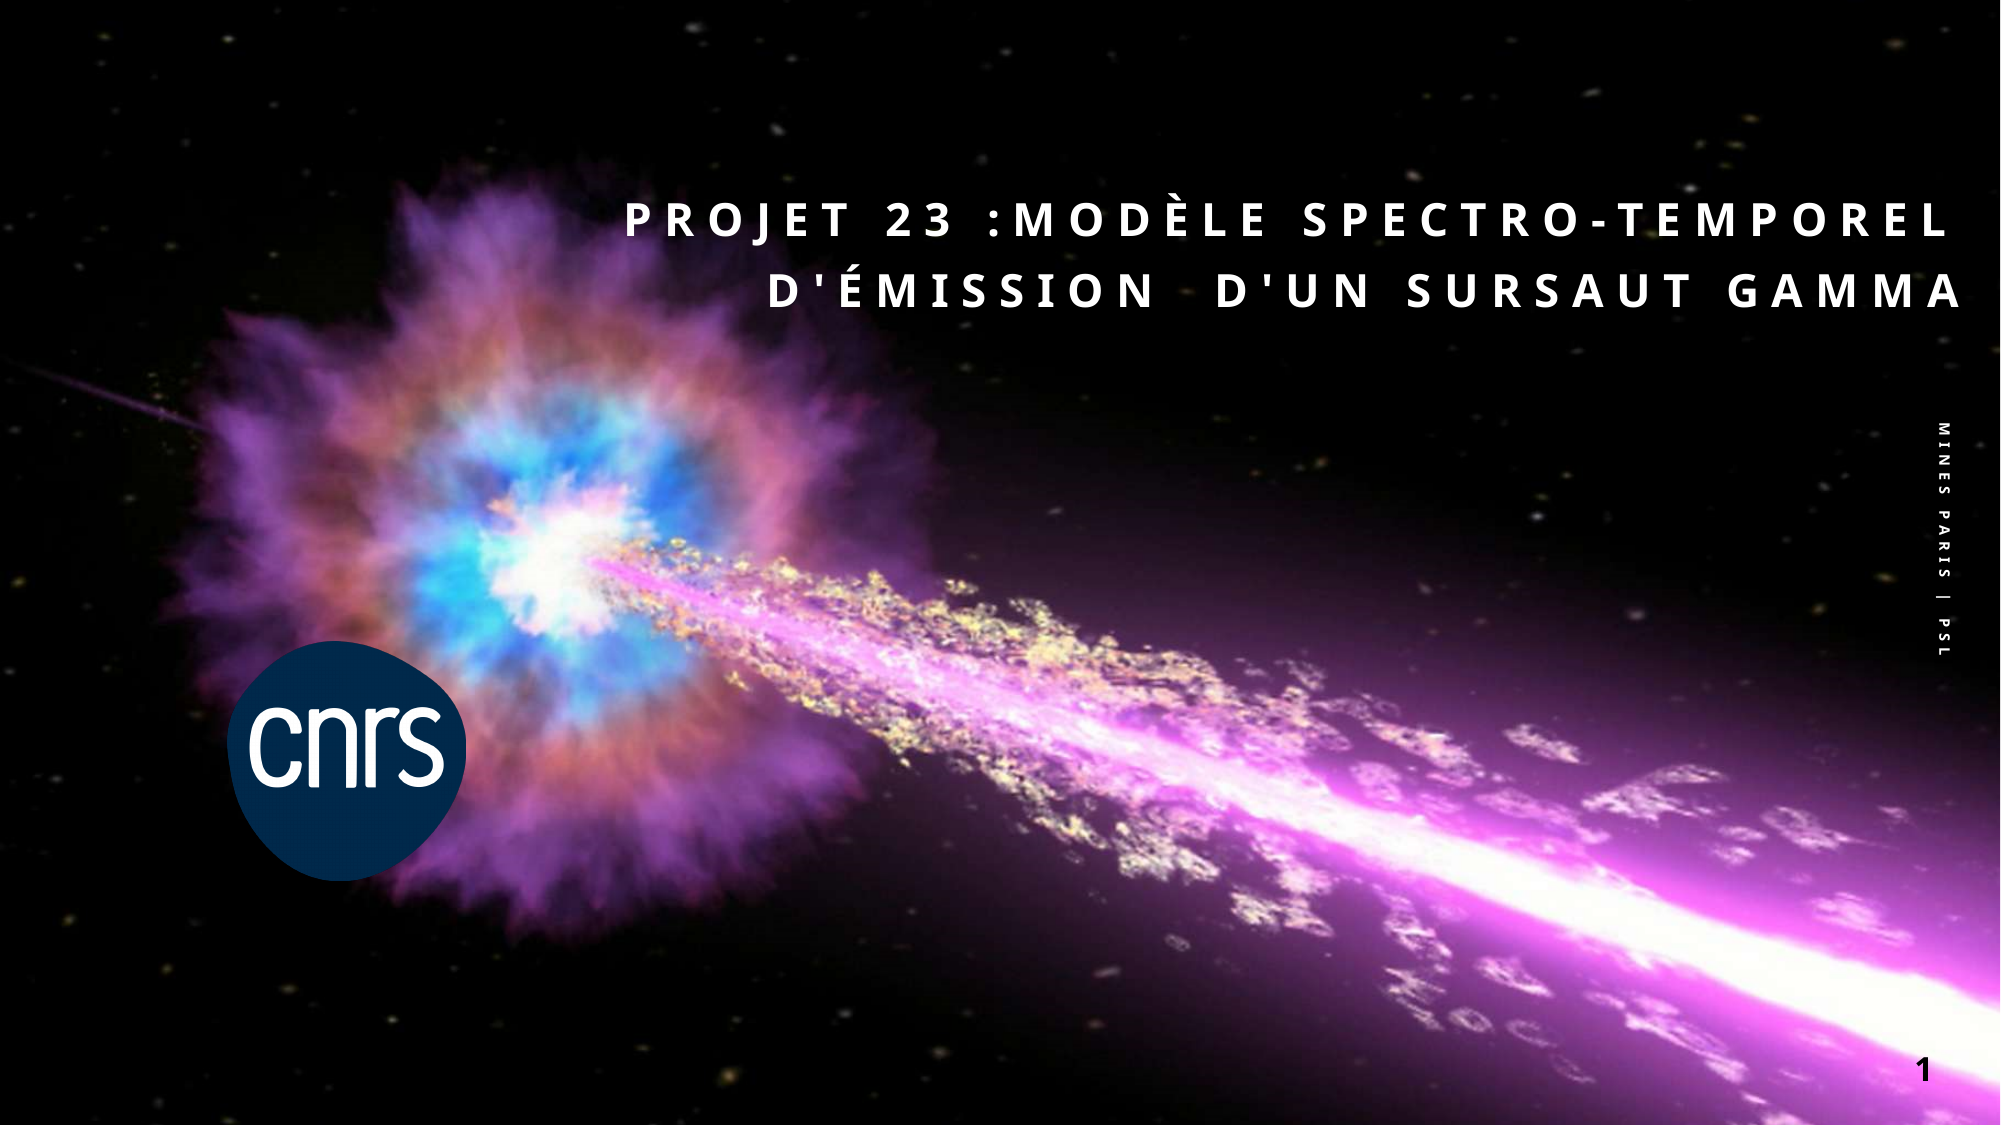

# PROJET 23 :Modèle spectro-temporel d'émission  d'un sursaut gamma
Mines Paris | PSL